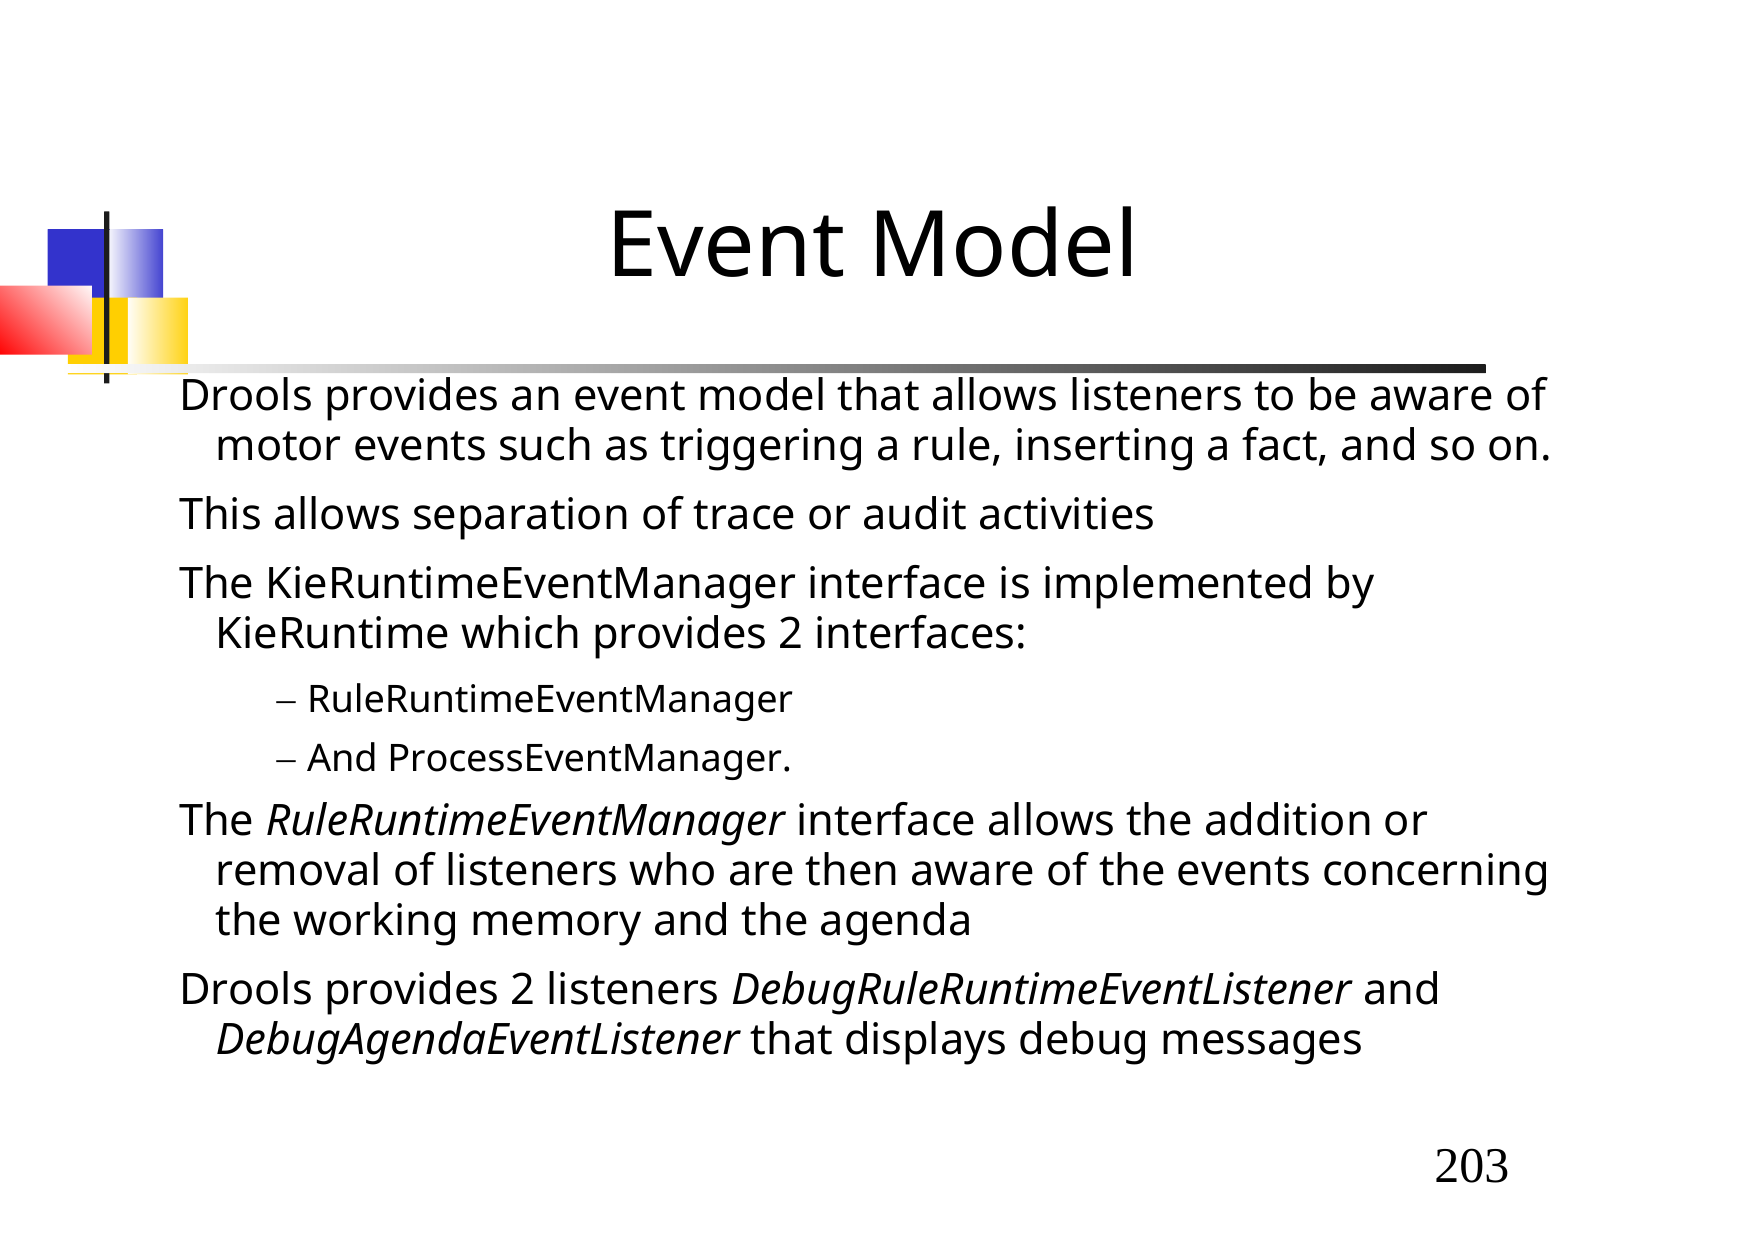

# Event Model
Drools provides an event model that allows listeners to be aware of motor events such as triggering a rule, inserting a fact, and so on.
This allows separation of trace or audit activities
The KieRuntimeEventManager interface is implemented by KieRuntime which provides 2 interfaces:
RuleRuntimeEventManager
And ProcessEventManager.
The RuleRuntimeEventManager interface allows the addition or removal of listeners who are then aware of the events concerning the working memory and the agenda
Drools provides 2 listeners DebugRuleRuntimeEventListener and DebugAgendaEventListener that displays debug messages